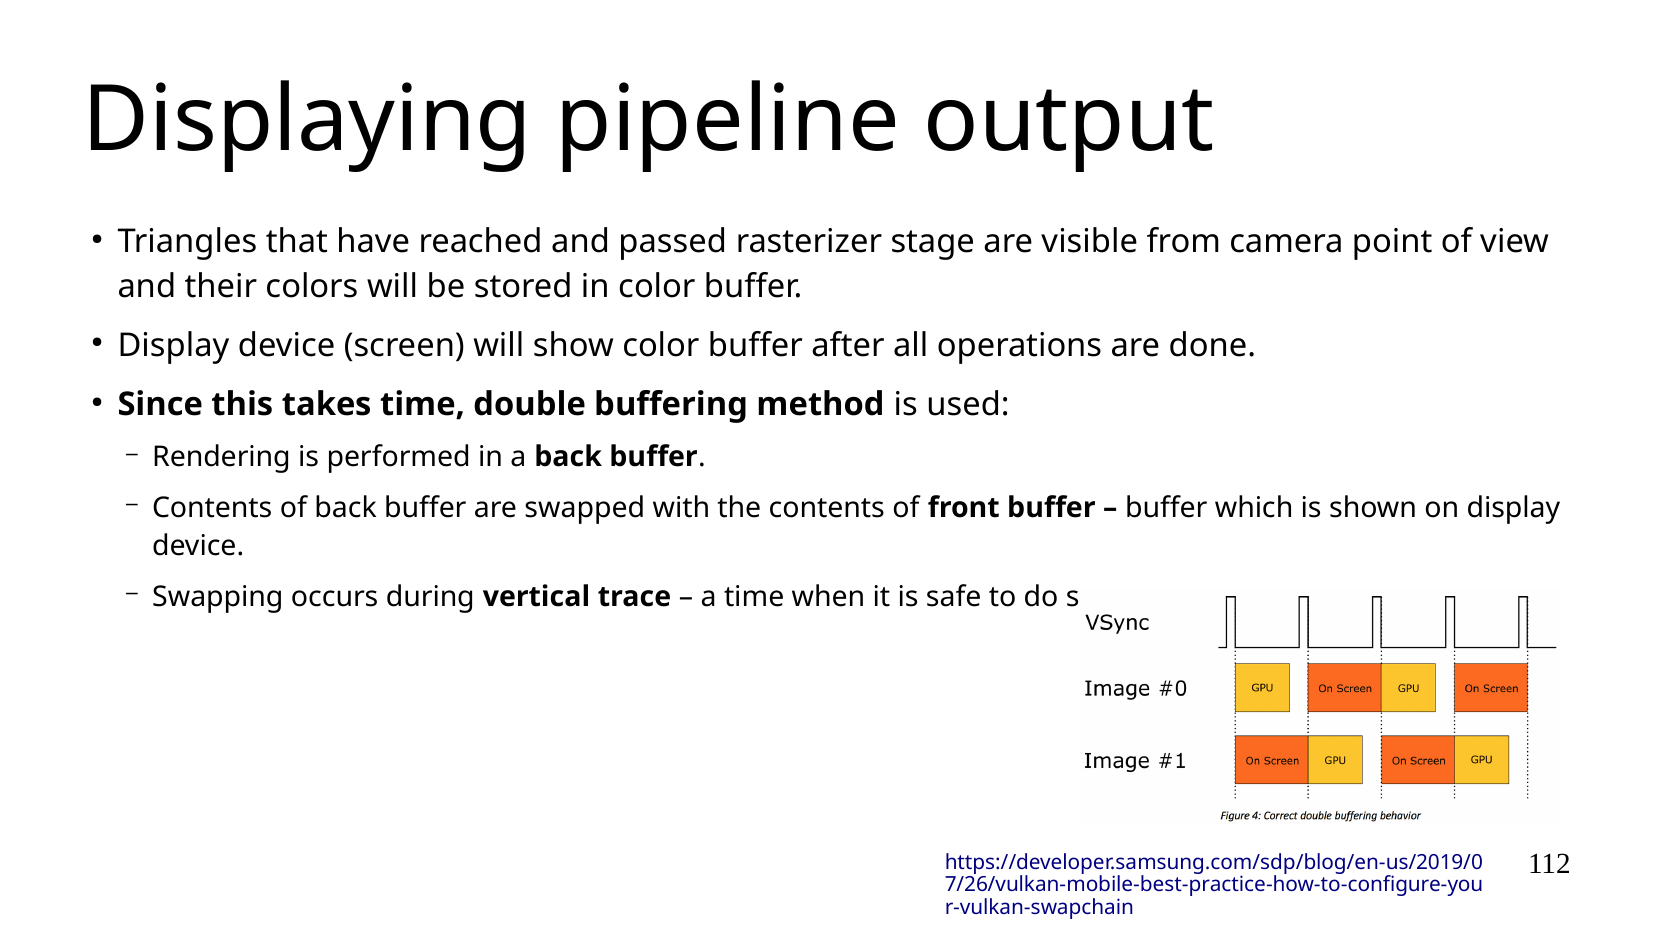

# Displaying pipeline output
Triangles that have reached and passed rasterizer stage are visible from camera point of view and their colors will be stored in color buffer.
Display device (screen) will show color buffer after all operations are done.
Since this takes time, double buffering method is used:
Rendering is performed in a back buffer.
Contents of back buffer are swapped with the contents of front buffer – buffer which is shown on display device.
Swapping occurs during vertical trace – a time when it is safe to do so.
https://developer.samsung.com/sdp/blog/en-us/2019/07/26/vulkan-mobile-best-practice-how-to-configure-your-vulkan-swapchain
112